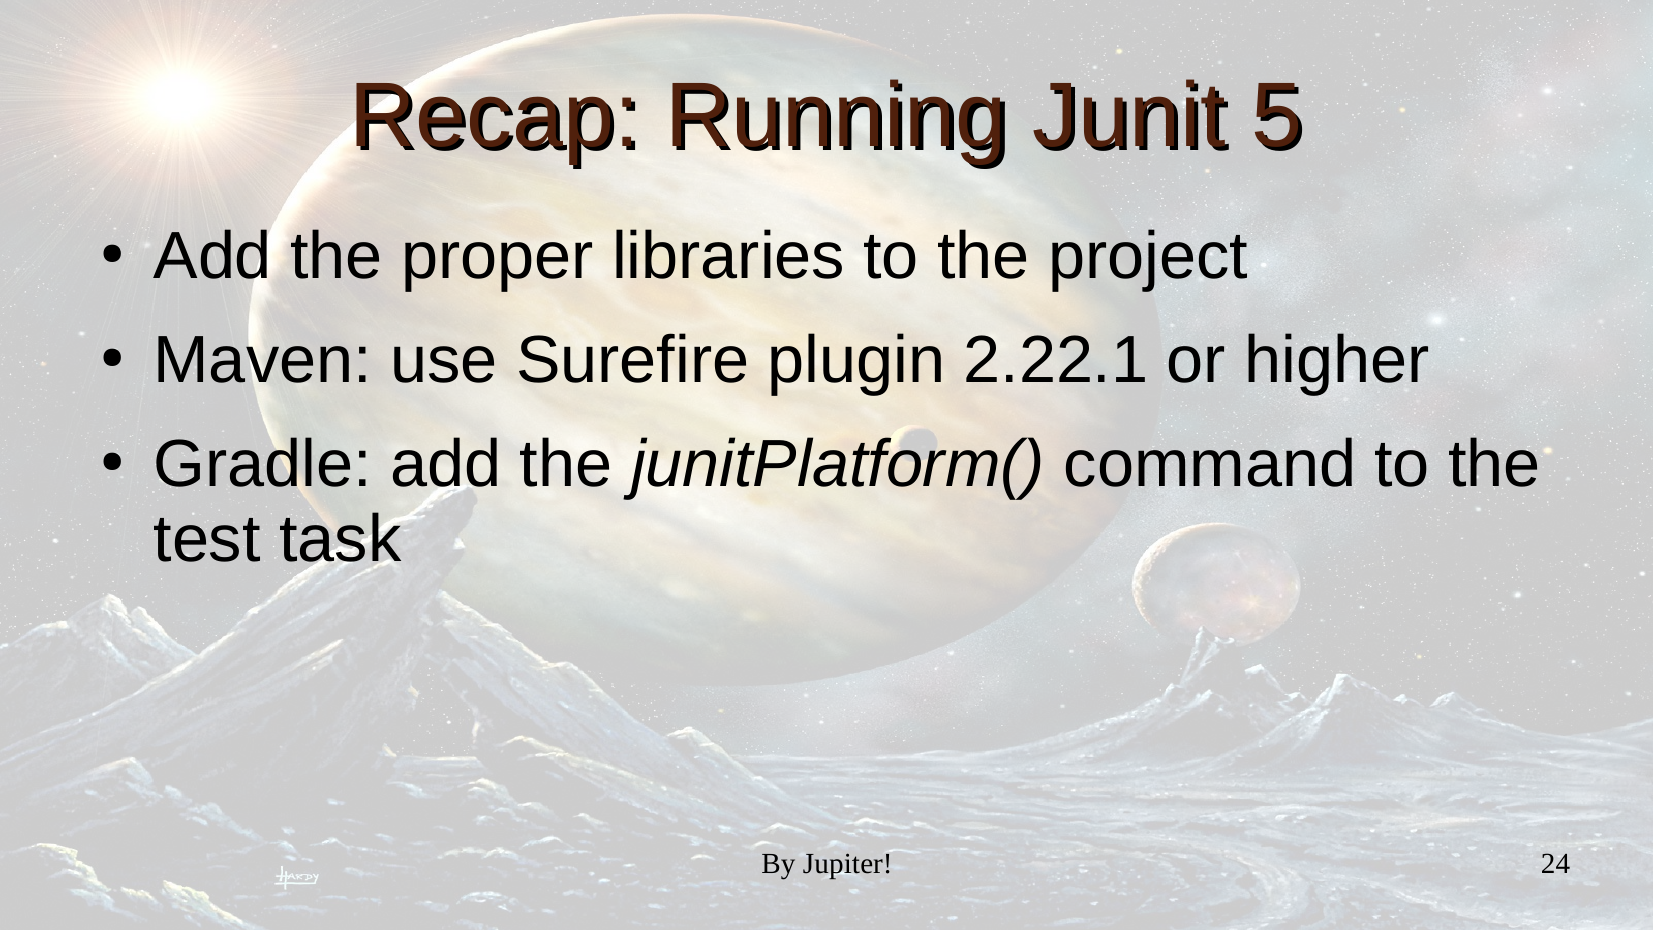

# Recap: Running Junit 5
Add the proper libraries to the project
Maven: use Surefire plugin 2.22.1 or higher
Gradle: add the junitPlatform() command to the test task
By Jupiter!